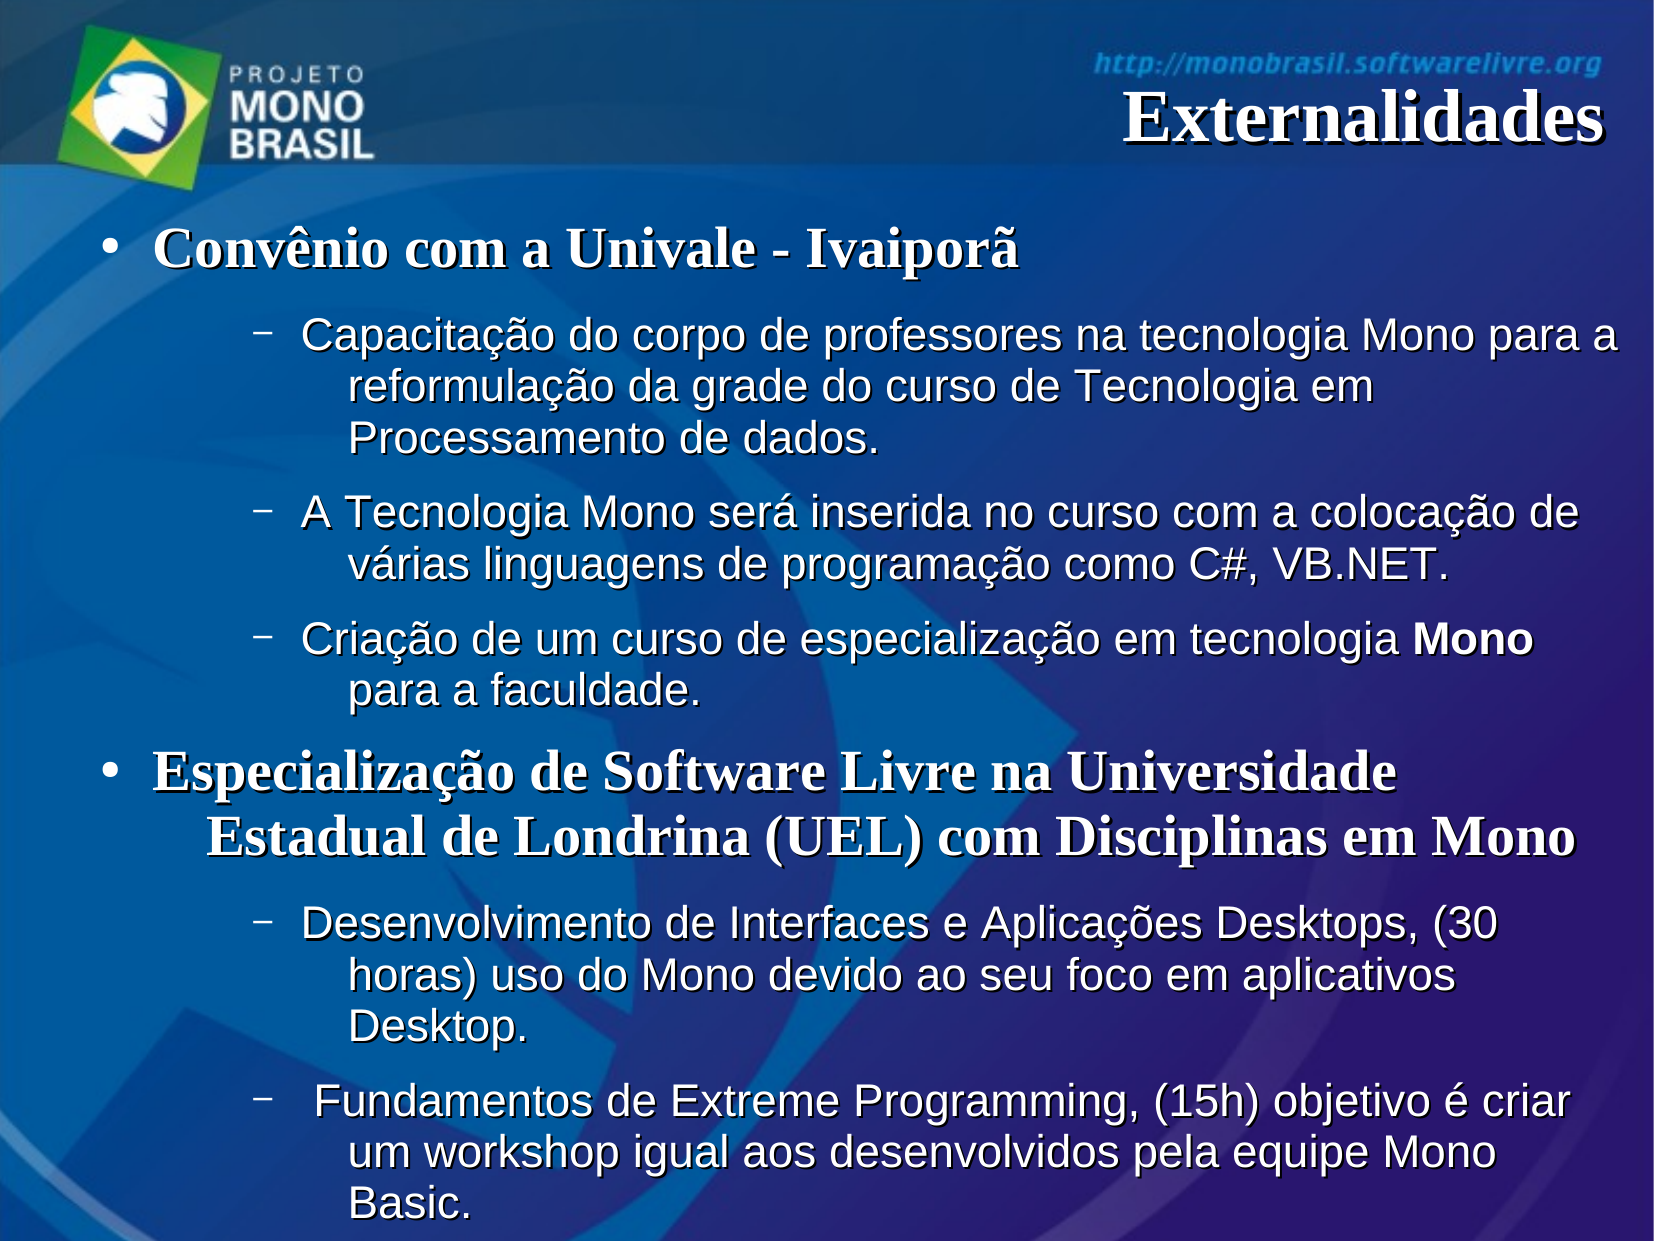

Externalidades
# Convênio com a Univale - Ivaiporã
Capacitação do corpo de professores na tecnologia Mono para a reformulação da grade do curso de Tecnologia em Processamento de dados.
A Tecnologia Mono será inserida no curso com a colocação de várias linguagens de programação como C#, VB.NET.
Criação de um curso de especialização em tecnologia Mono para a faculdade.
Especialização de Software Livre na Universidade Estadual de Londrina (UEL) com Disciplinas em Mono
Desenvolvimento de Interfaces e Aplicações Desktops, (30 horas) uso do Mono devido ao seu foco em aplicativos Desktop.
 Fundamentos de Extreme Programming, (15h) objetivo é criar um workshop igual aos desenvolvidos pela equipe Mono Basic.